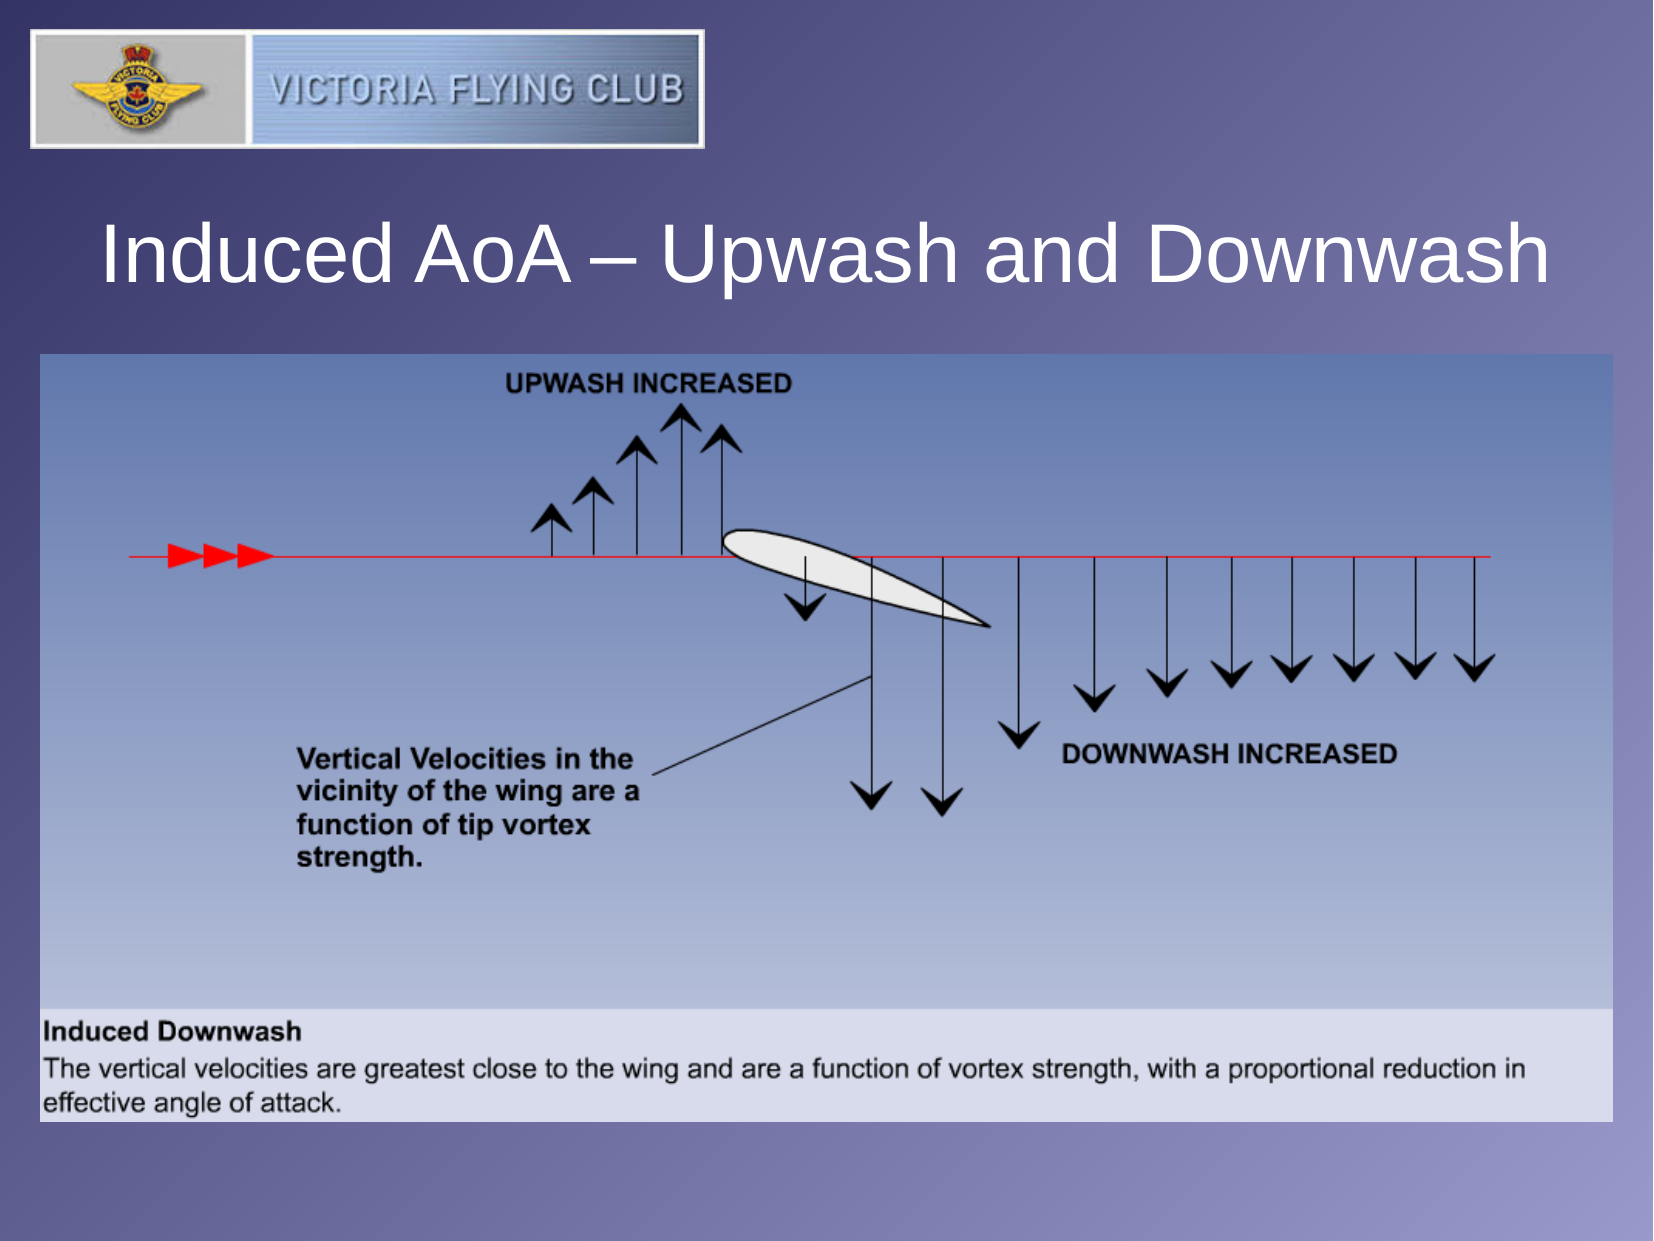

# Induced AoA – Upwash and Downwash